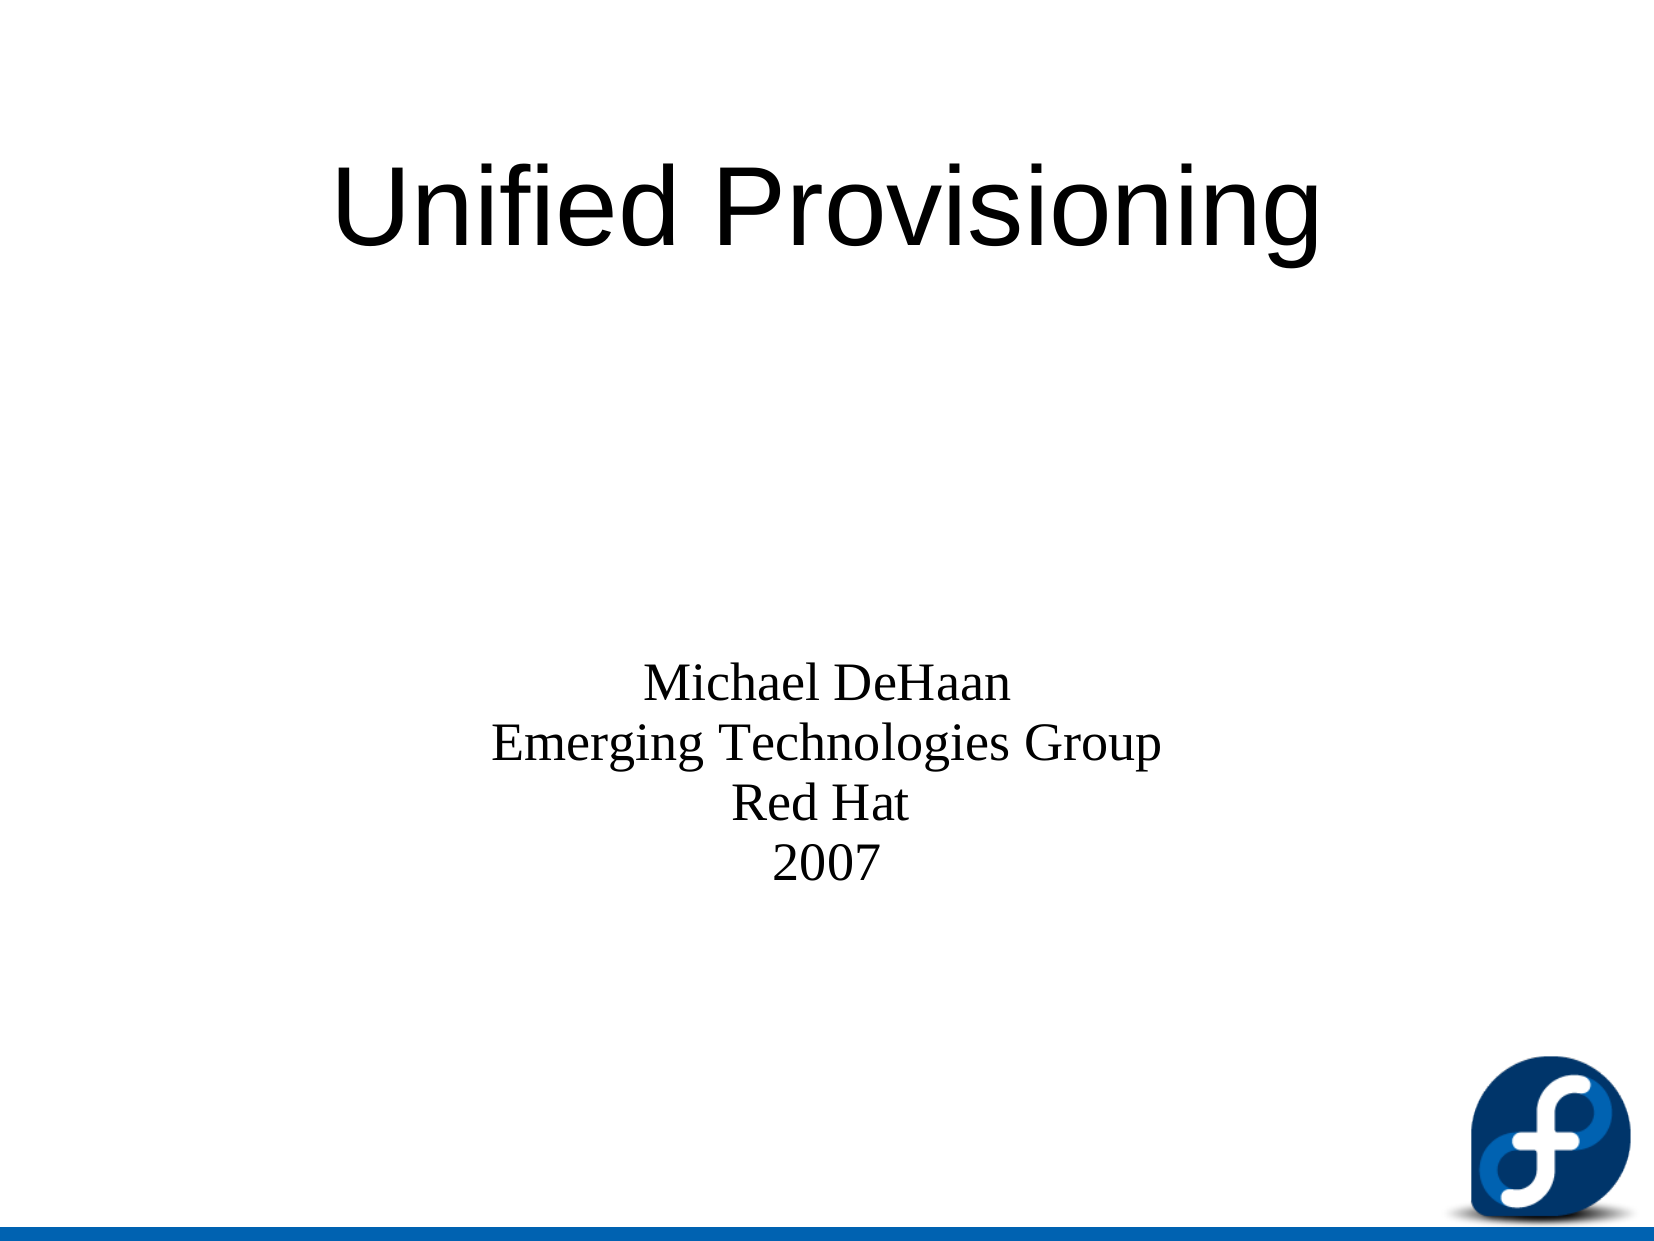

# Unified Provisioning
Michael DeHaan
Emerging Technologies Group
Red Hat
2007